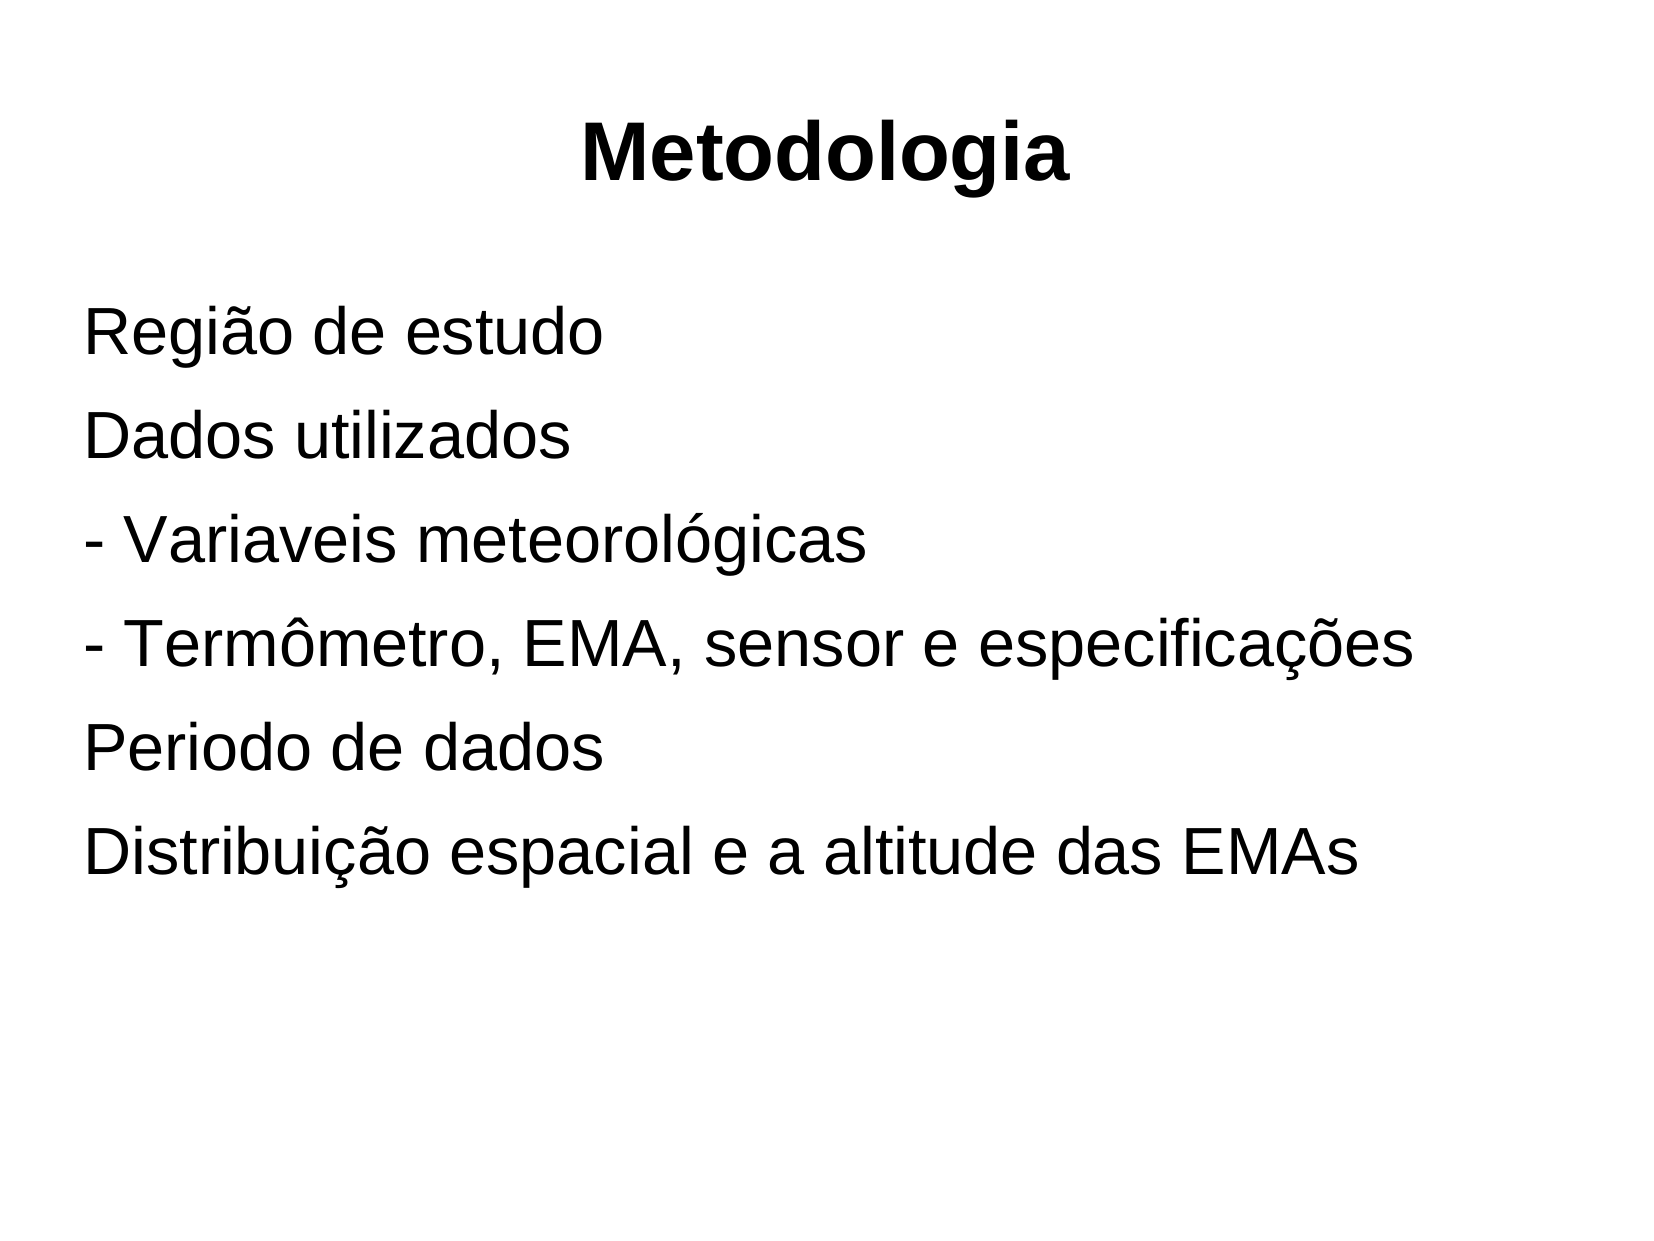

# Metodologia
Região de estudo
Dados utilizados
- Variaveis meteorológicas
- Termômetro, EMA, sensor e especificações
Periodo de dados
Distribuição espacial e a altitude das EMAs